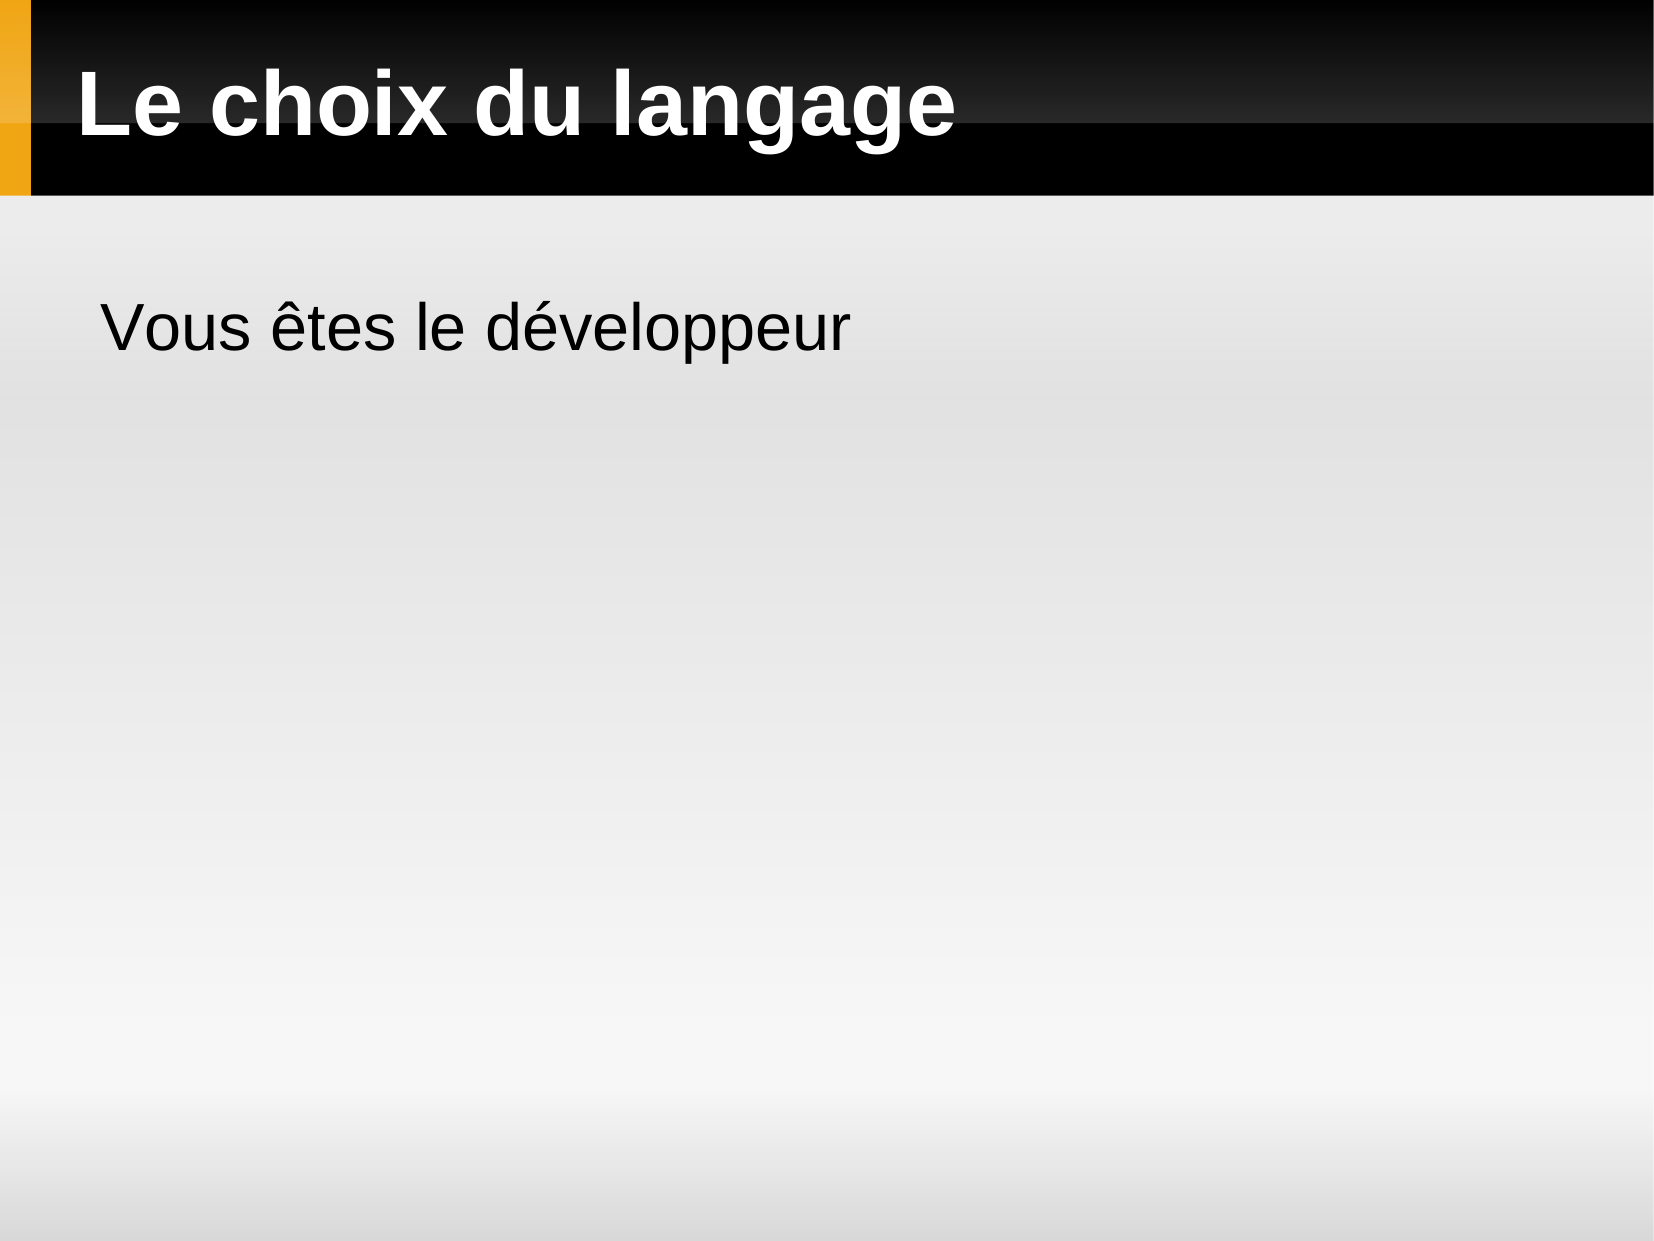

# Le choix du langage
Vous êtes le développeur